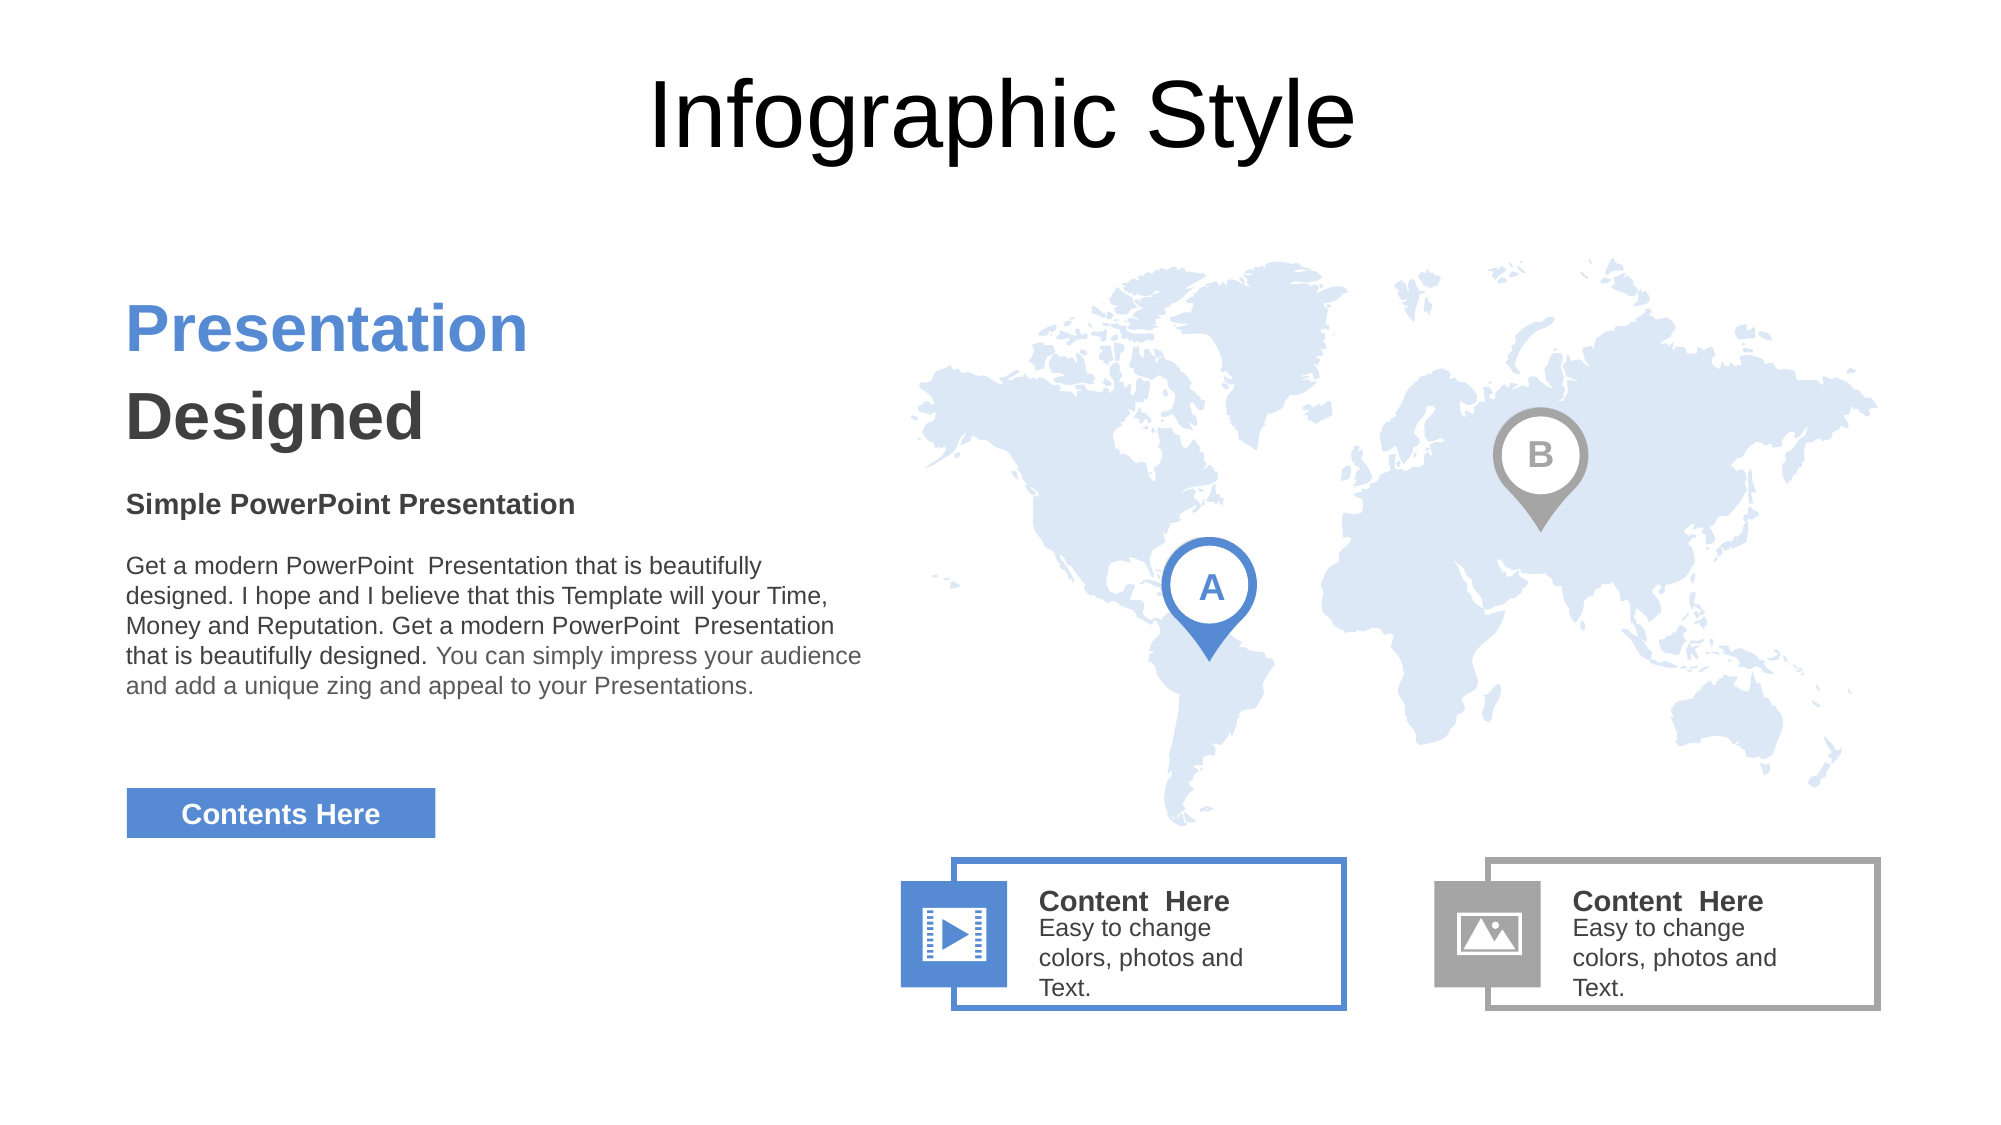

# Infographic Style
Presentation
Designed
B
Simple PowerPoint Presentation
A
Get a modern PowerPoint Presentation that is beautifully designed. I hope and I believe that this Template will your Time, Money and Reputation. Get a modern PowerPoint Presentation that is beautifully designed. You can simply impress your audience and add a unique zing and appeal to your Presentations.
Contents Here
Content Here
Easy to change colors, photos and Text.
Content Here
Easy to change colors, photos and Text.